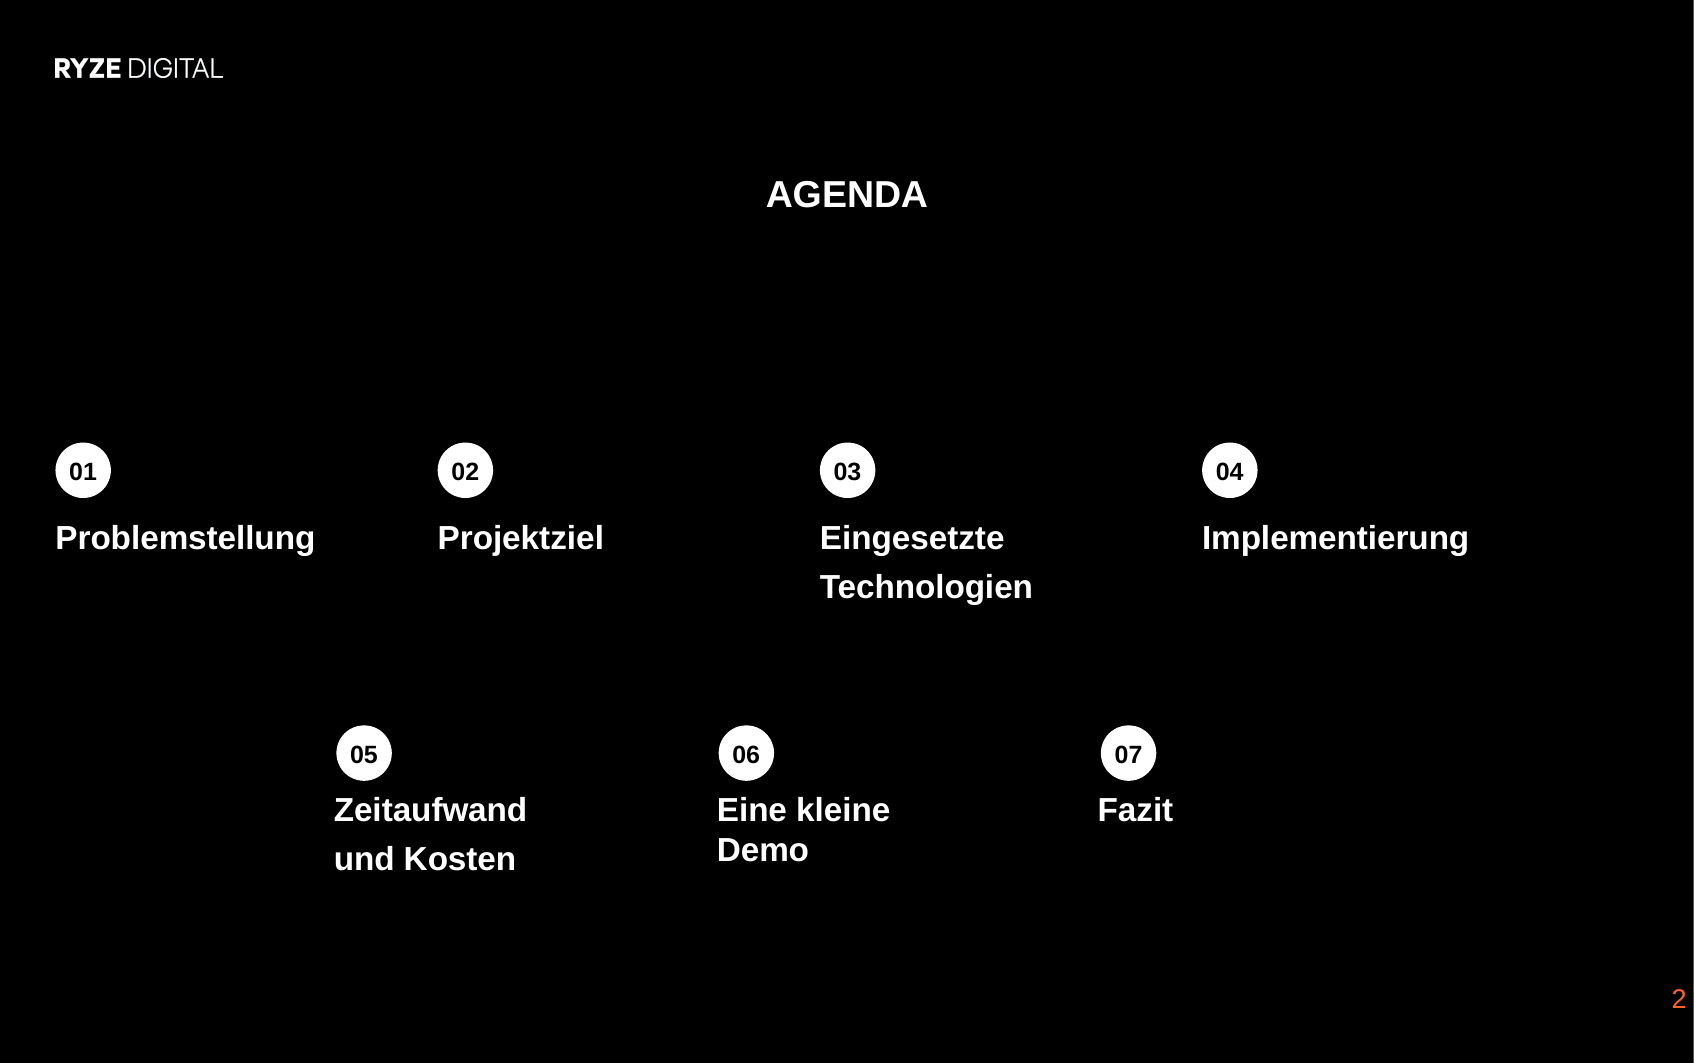

Projektziel
# Problemstellung
Eingesetzte
Technologien
Implementierung
Zeitaufwand
und Kosten
Eine kleine Demo
Fazit